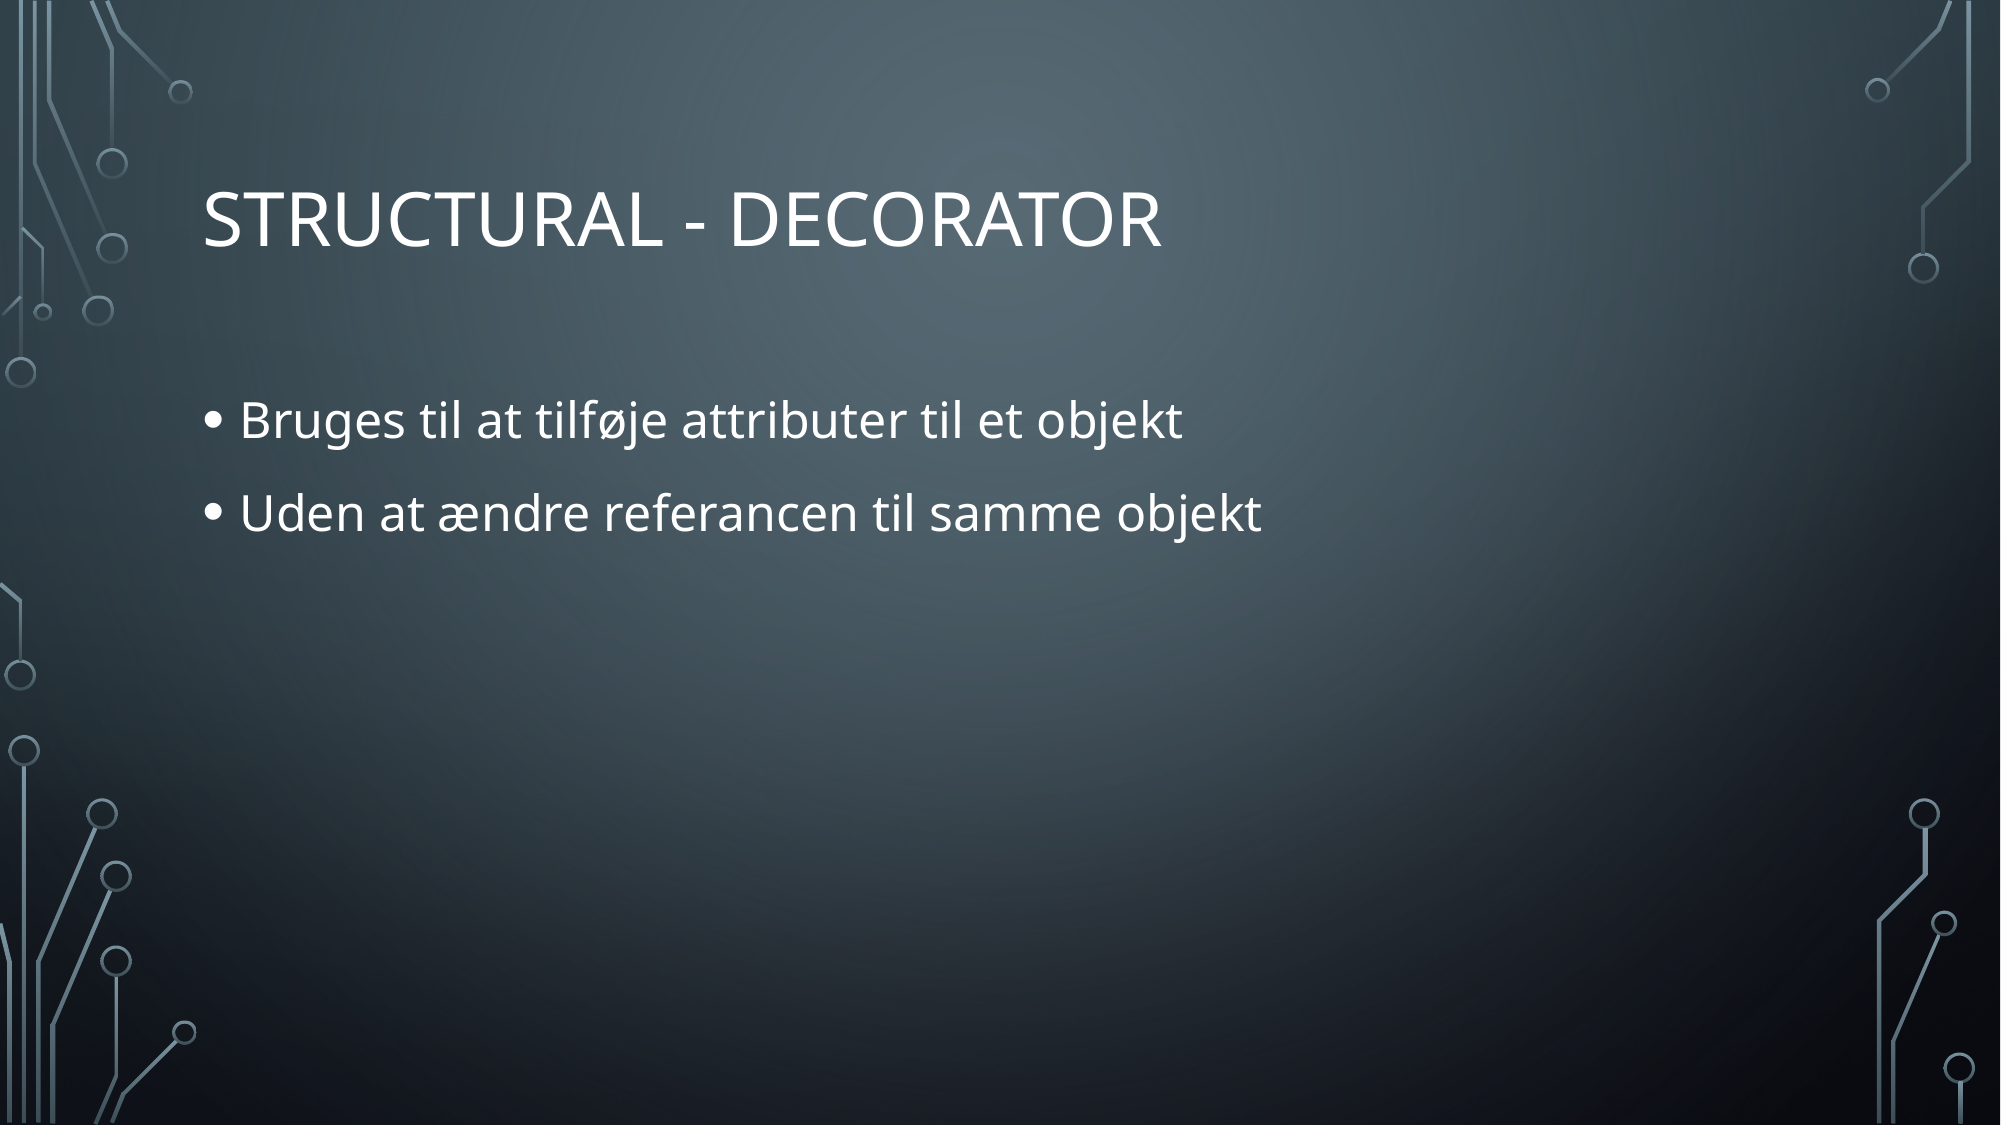

# Structural - decorator
Bruges til at tilføje attributer til et objekt
Uden at ændre referancen til samme objekt